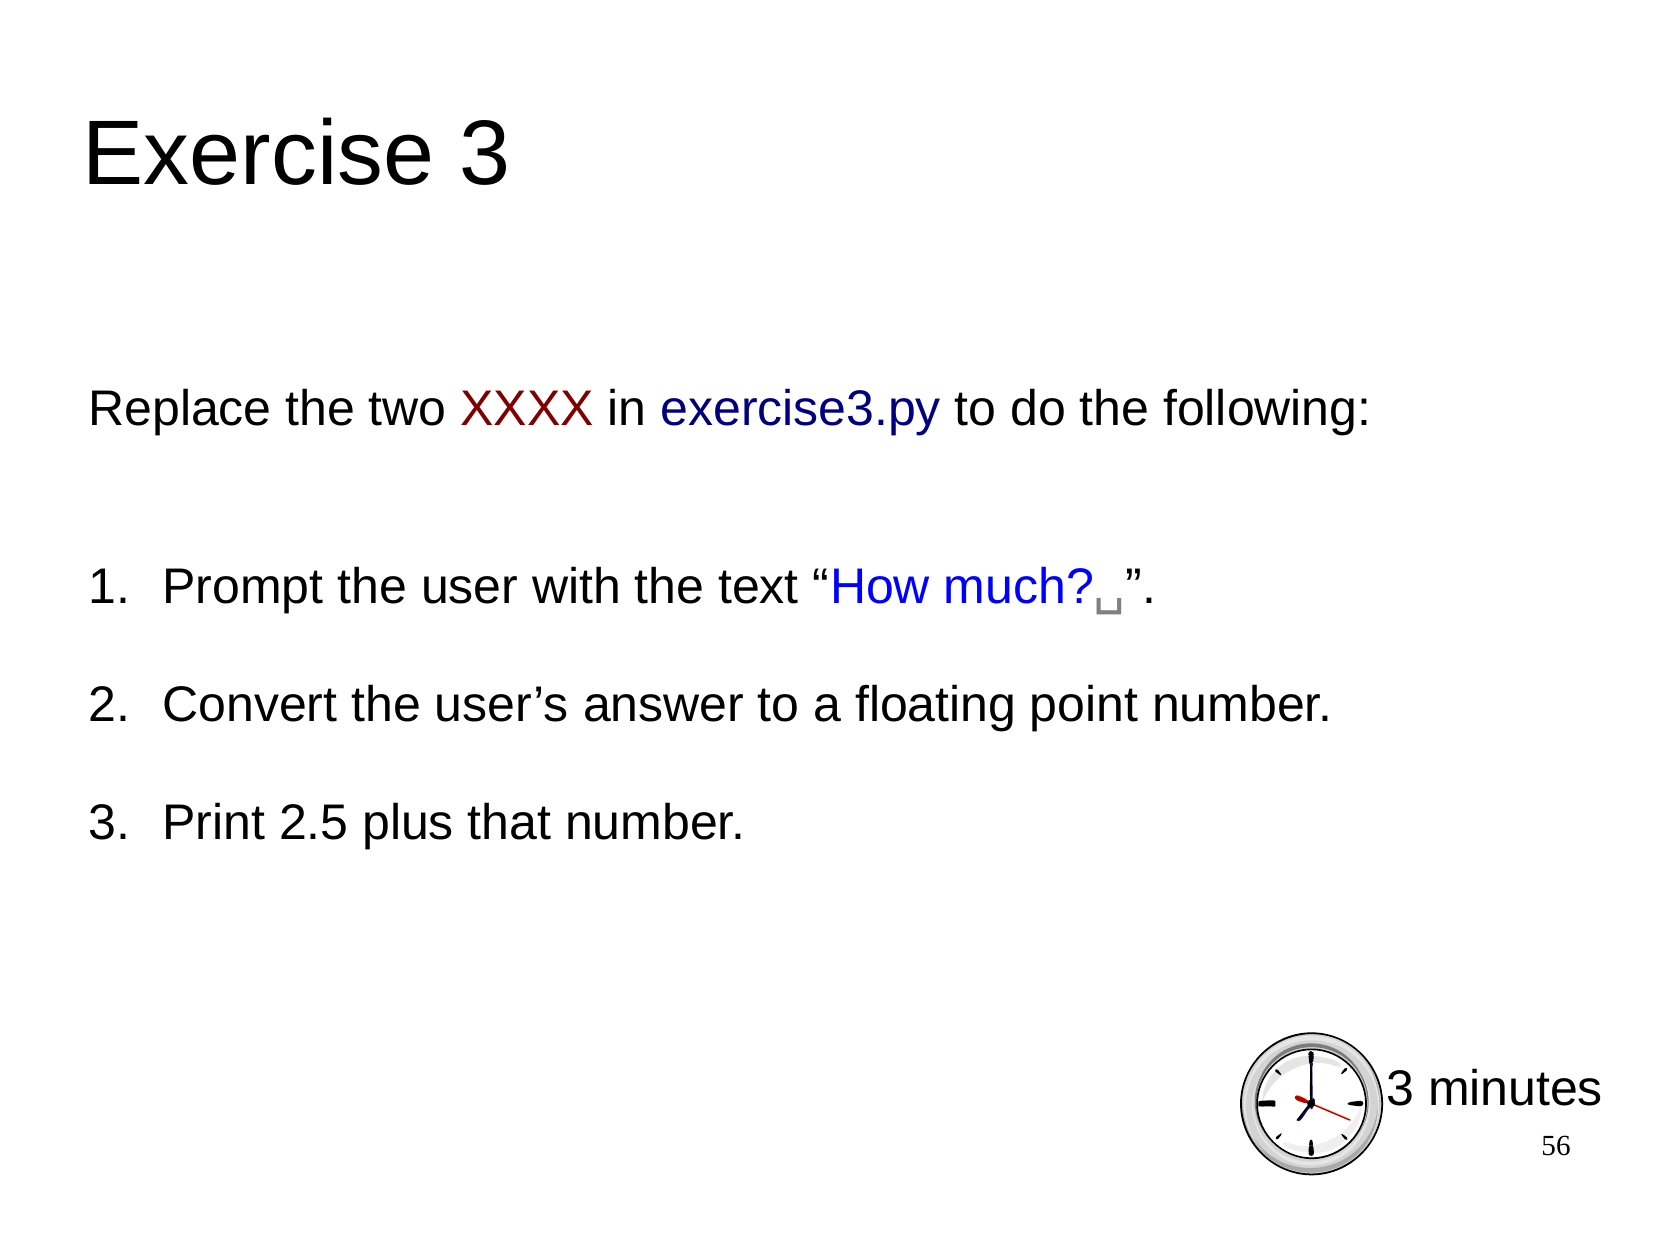

# Exercise 3
Replace the two XXXX in exercise3.py to do the following:
1.	Prompt the user with the text “How much?␣”.
2.	Convert the user’s answer to a floating point number.
3.	Print 2.5 plus that number.
3 minutes
56